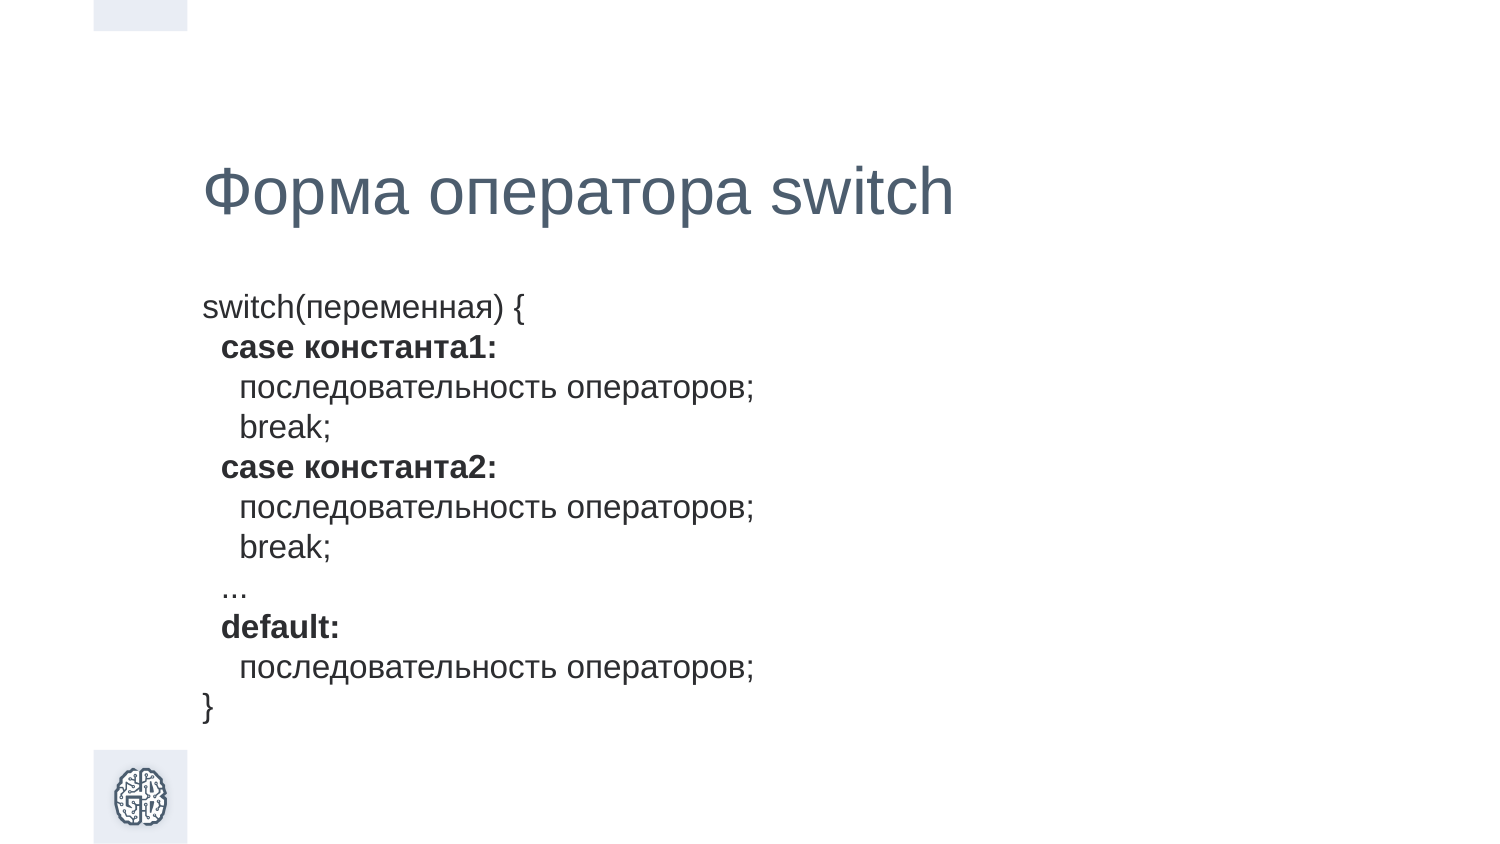

Форма оператора switch
switch(переменная) {
 case константа1:
 последовательность операторов;
 break;
 case константа2:
 последовательность операторов;
 break;
 ...
 default:
 последовательность операторов;
}